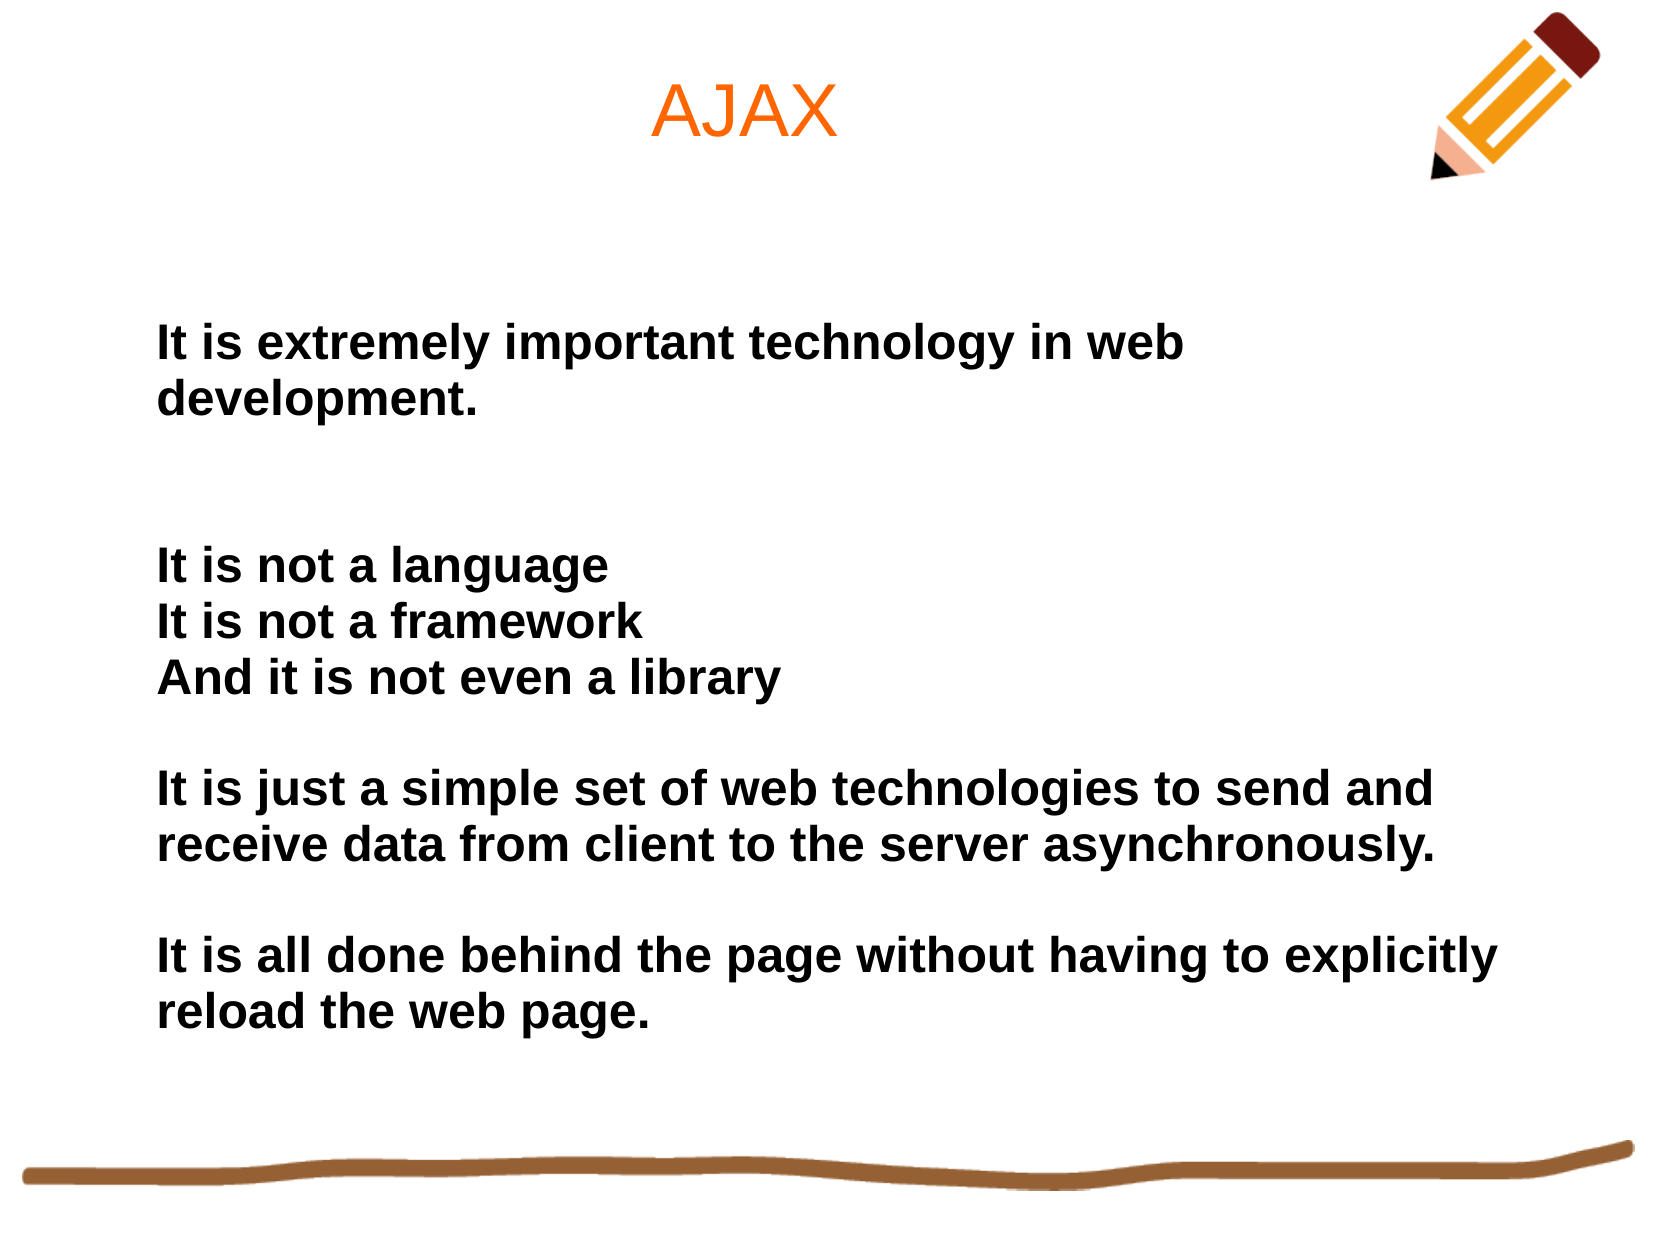

# AJAX
It is extremely important technology in web development.
It is not a language
It is not a framework
And it is not even a library
It is just a simple set of web technologies to send and receive data from client to the server asynchronously.
It is all done behind the page without having to explicitly reload the web page.